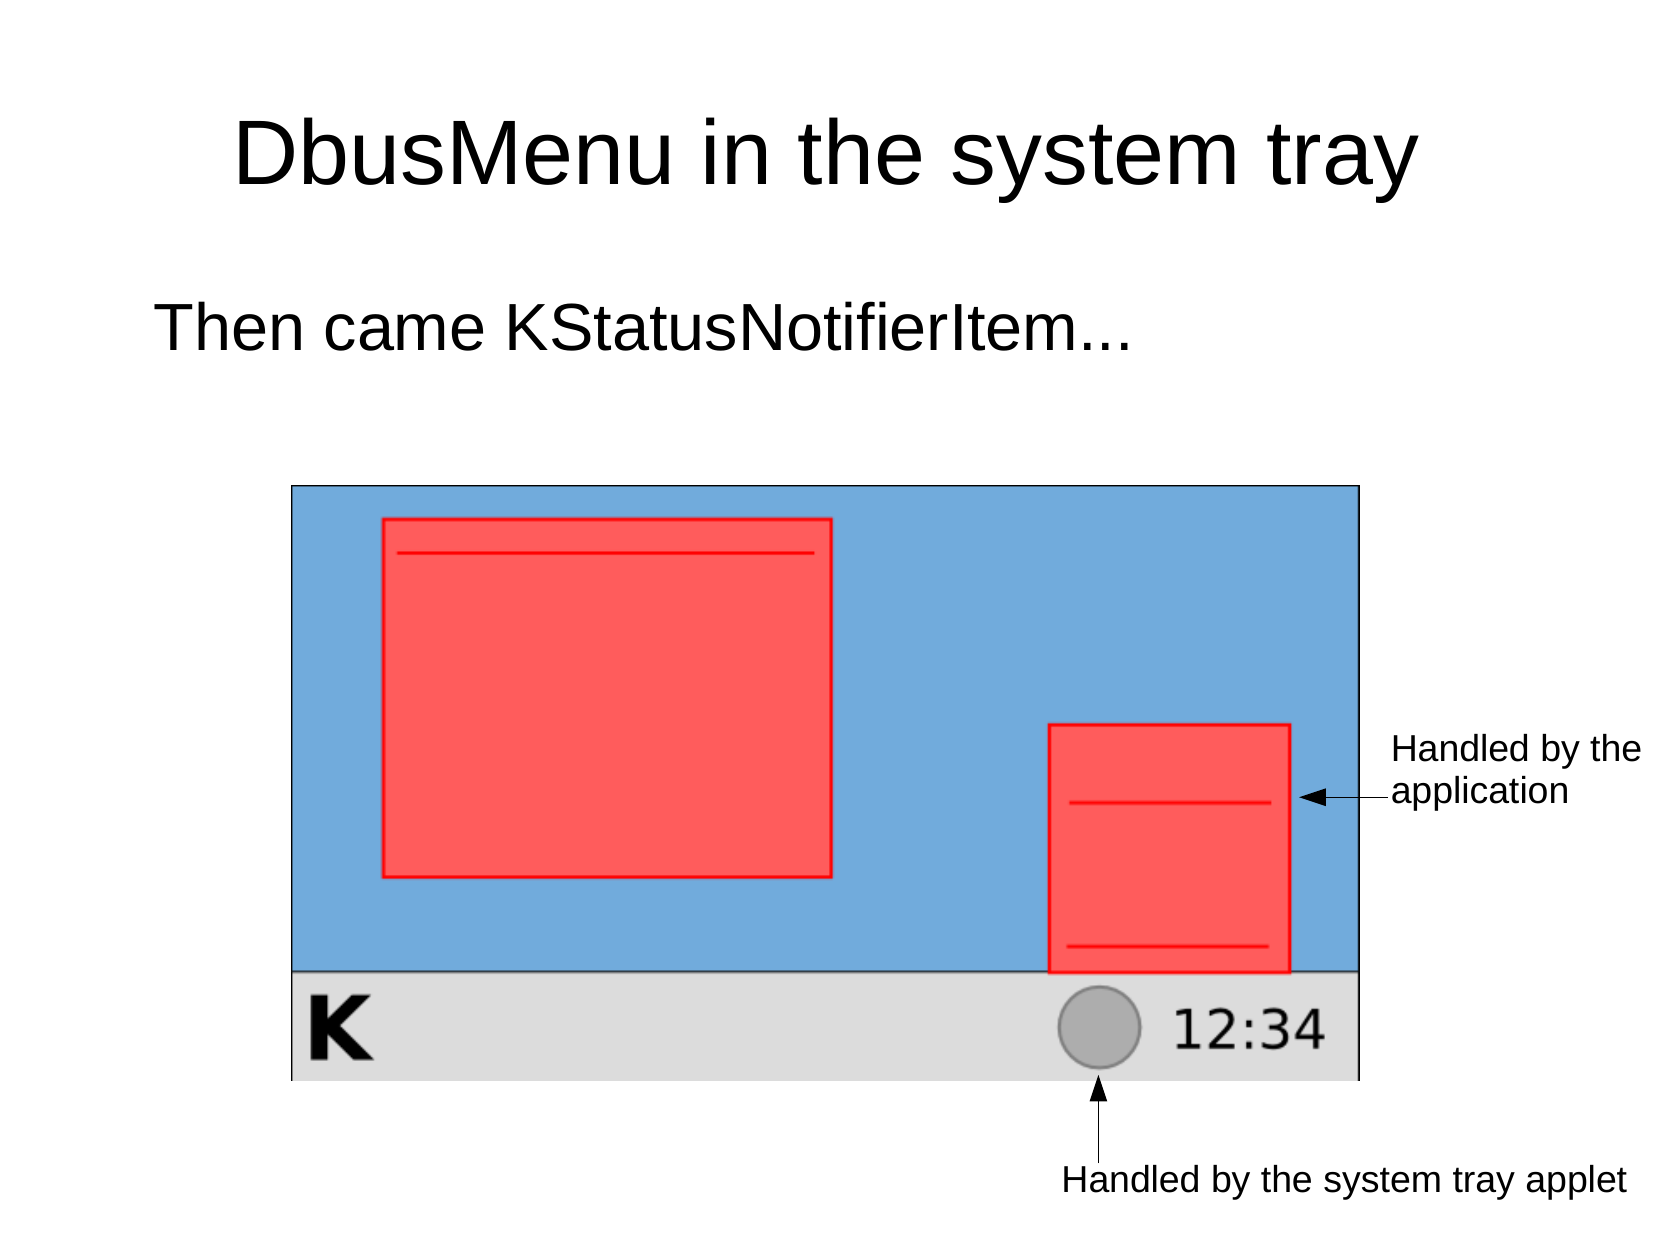

# DbusMenu in the system tray
Then came KStatusNotifierItem...
Handled by the application
Handled by the system tray applet